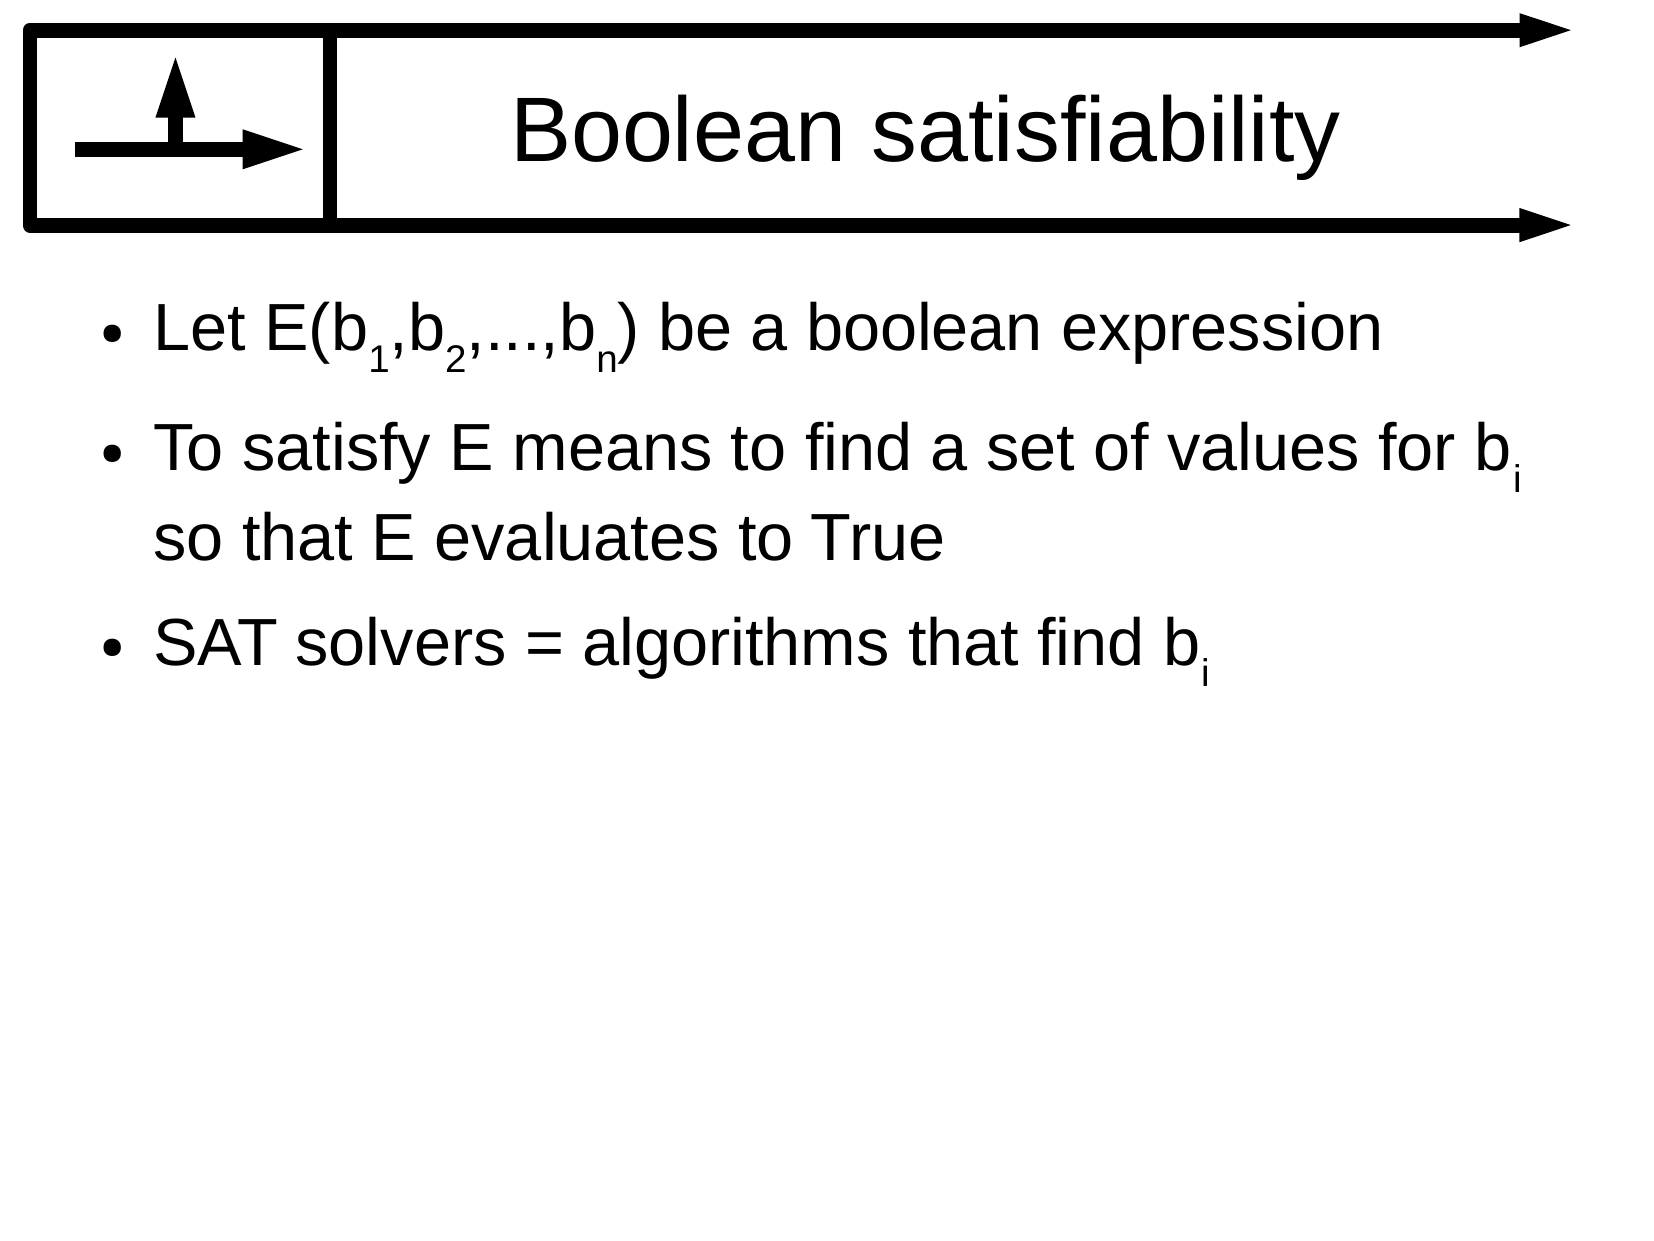

# Boolean satisfiability
Let E(b1,b2,...,bn) be a boolean expression
To satisfy E means to find a set of values for bi so that E evaluates to True
SAT solvers = algorithms that find bi